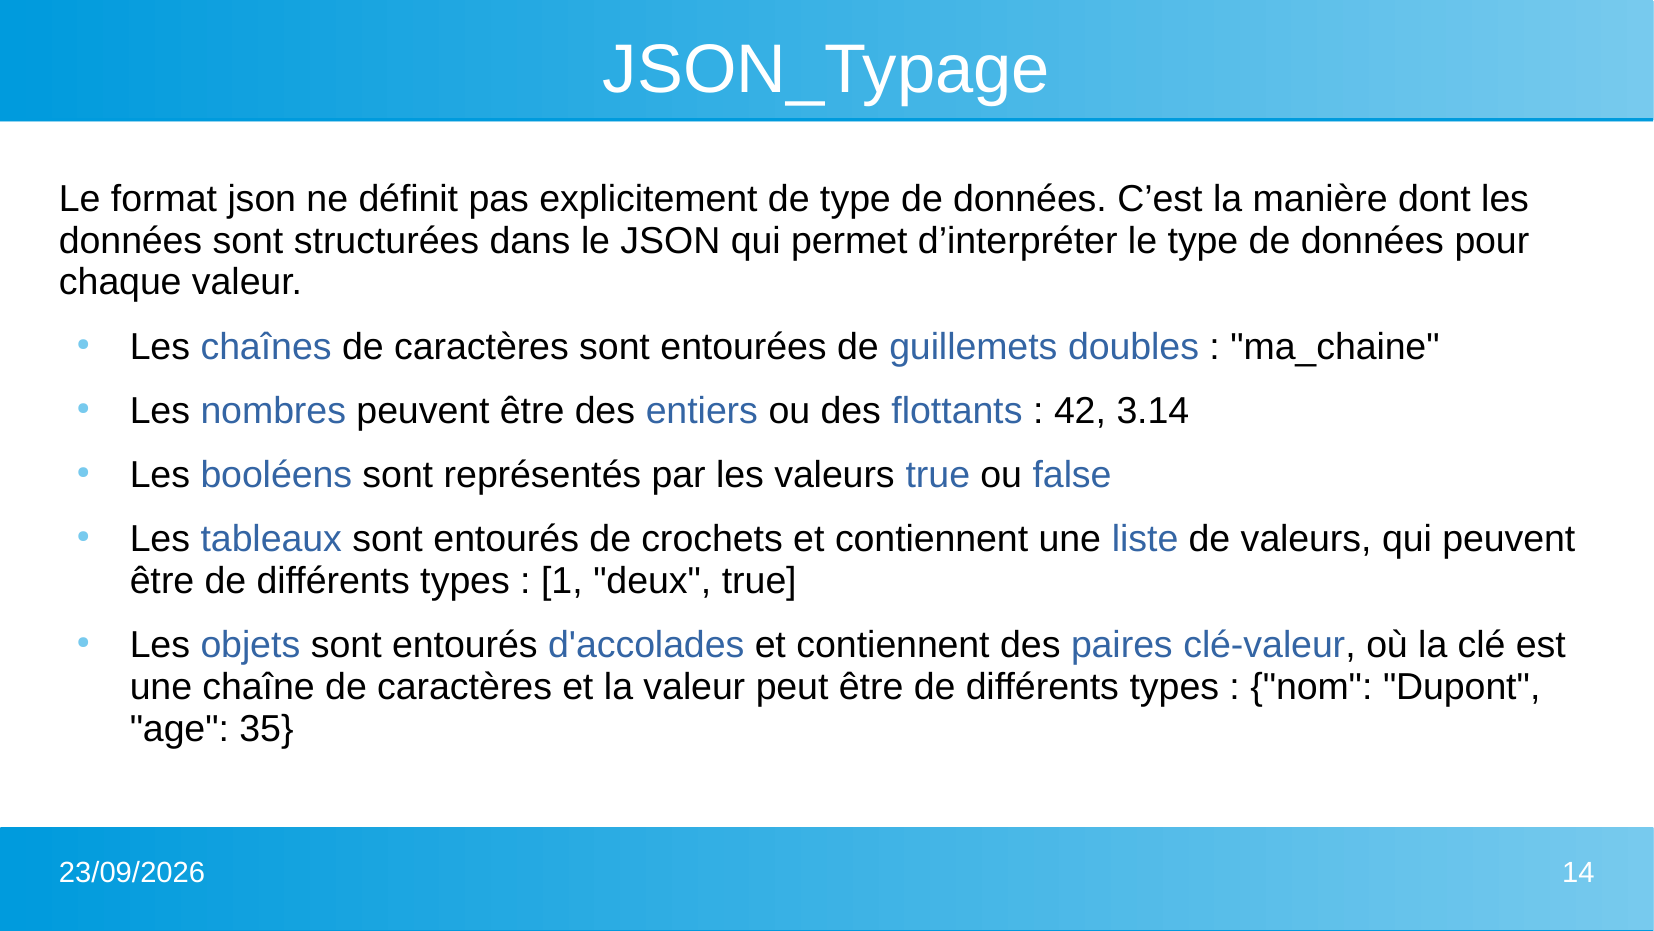

# JSON_Typage
Le format json ne définit pas explicitement de type de données. C’est la manière dont les données sont structurées dans le JSON qui permet d’interpréter le type de données pour chaque valeur.
Les chaînes de caractères sont entourées de guillemets doubles : "ma_chaine"
Les nombres peuvent être des entiers ou des flottants : 42, 3.14
Les booléens sont représentés par les valeurs true ou false
Les tableaux sont entourés de crochets et contiennent une liste de valeurs, qui peuvent être de différents types : [1, "deux", true]
Les objets sont entourés d'accolades et contiennent des paires clé-valeur, où la clé est une chaîne de caractères et la valeur peut être de différents types : {"nom": "Dupont", "age": 35}
14